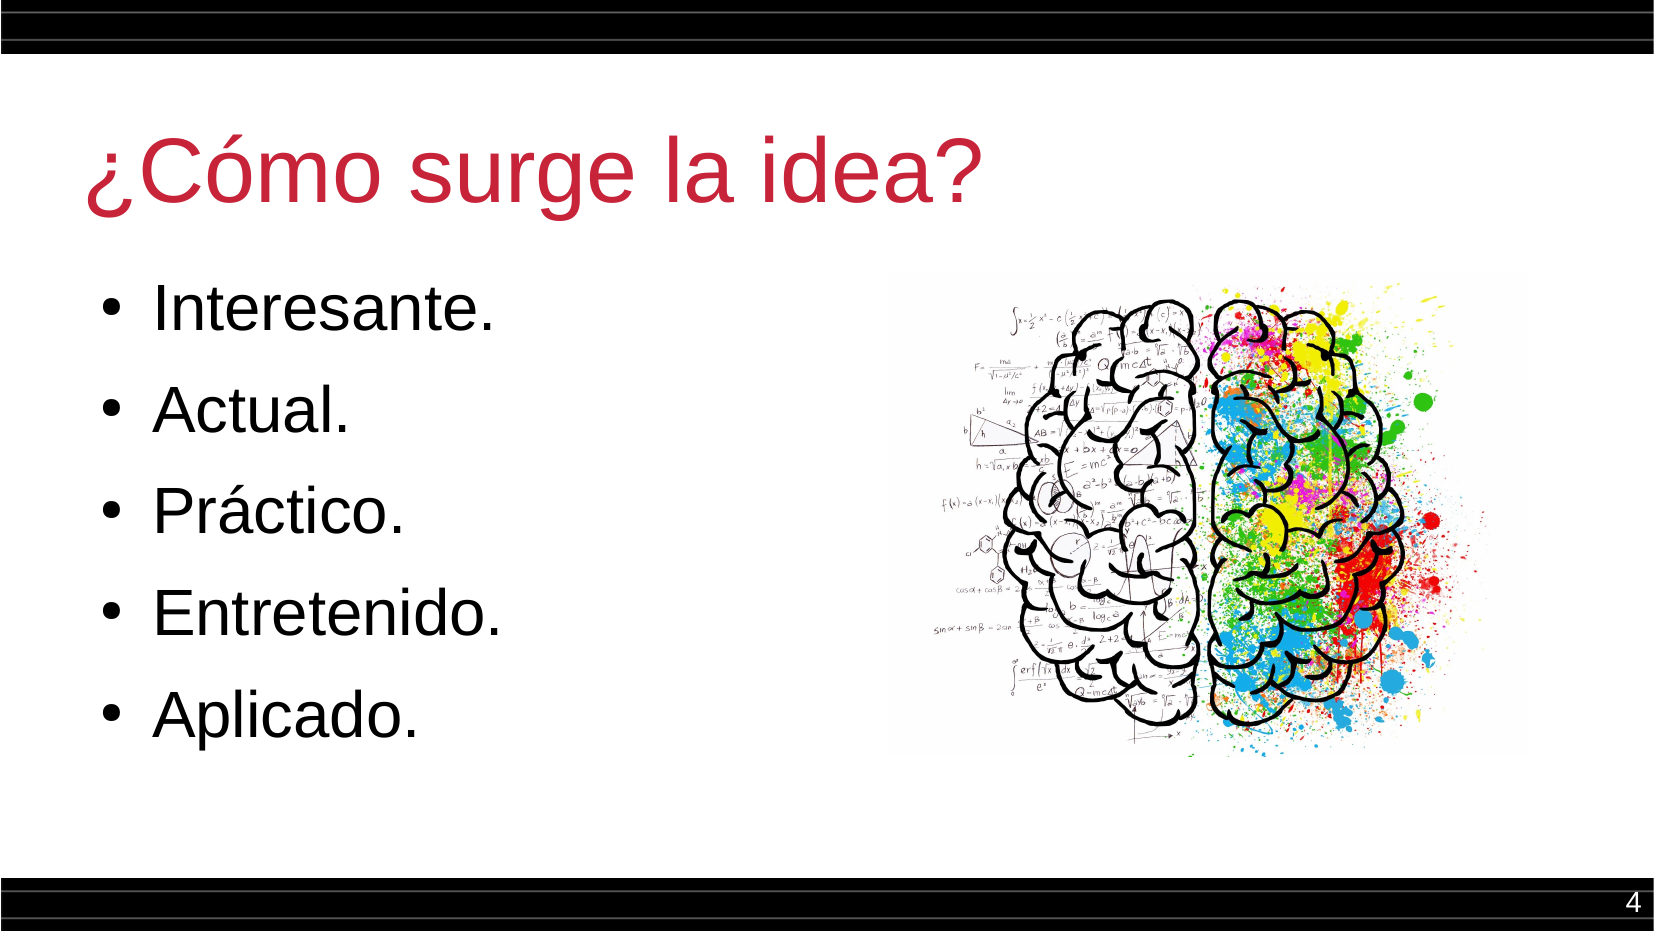

# ¿Cómo surge la idea?
Interesante.
Actual.
Práctico.
Entretenido.
Aplicado.